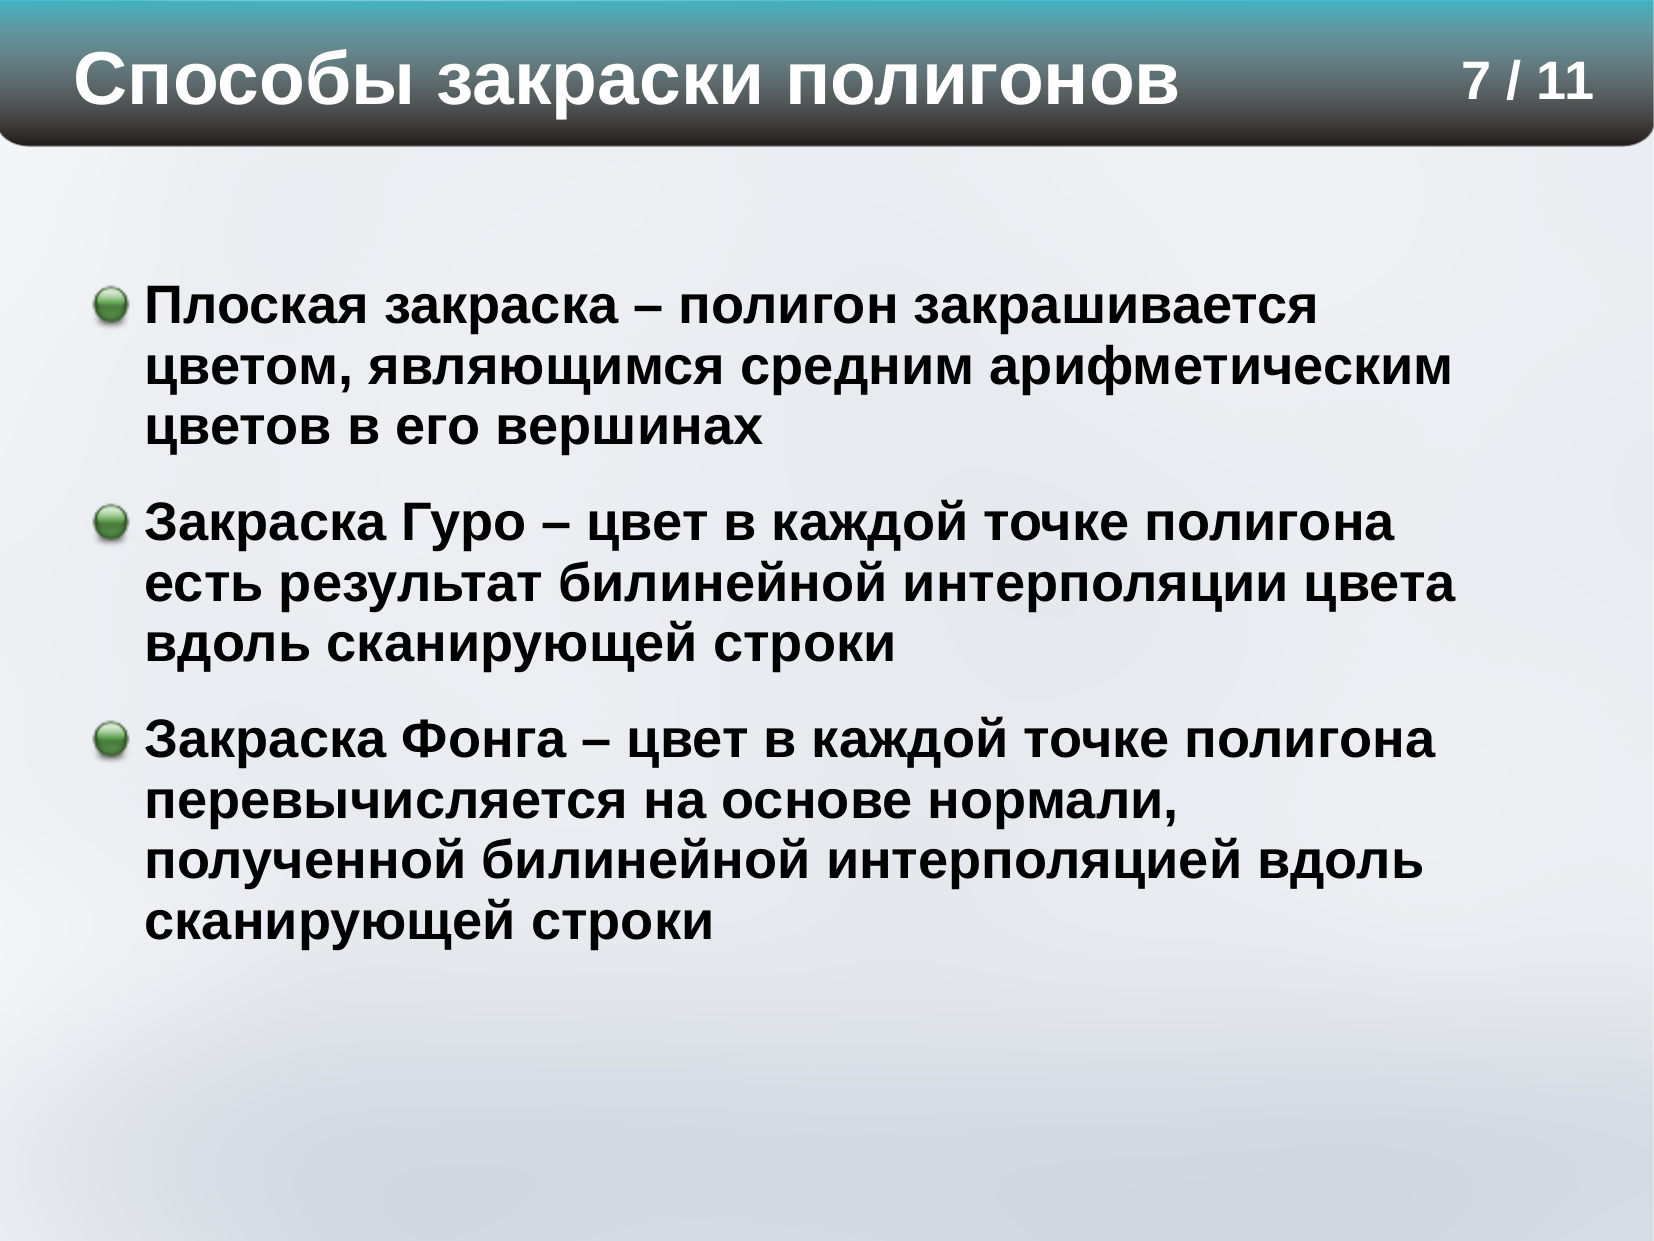

Способы закраски полигонов
Плоская закраска – полигон закрашивается цветом, являющимся средним арифметическим цветов в его вершинах
Закраска Гуро – цвет в каждой точке полигона есть результат билинейной интерполяции цвета вдоль сканирующей строки
Закраска Фонга – цвет в каждой точке полигона перевычисляется на основе нормали, полученной билинейной интерполяцией вдоль сканирующей строки